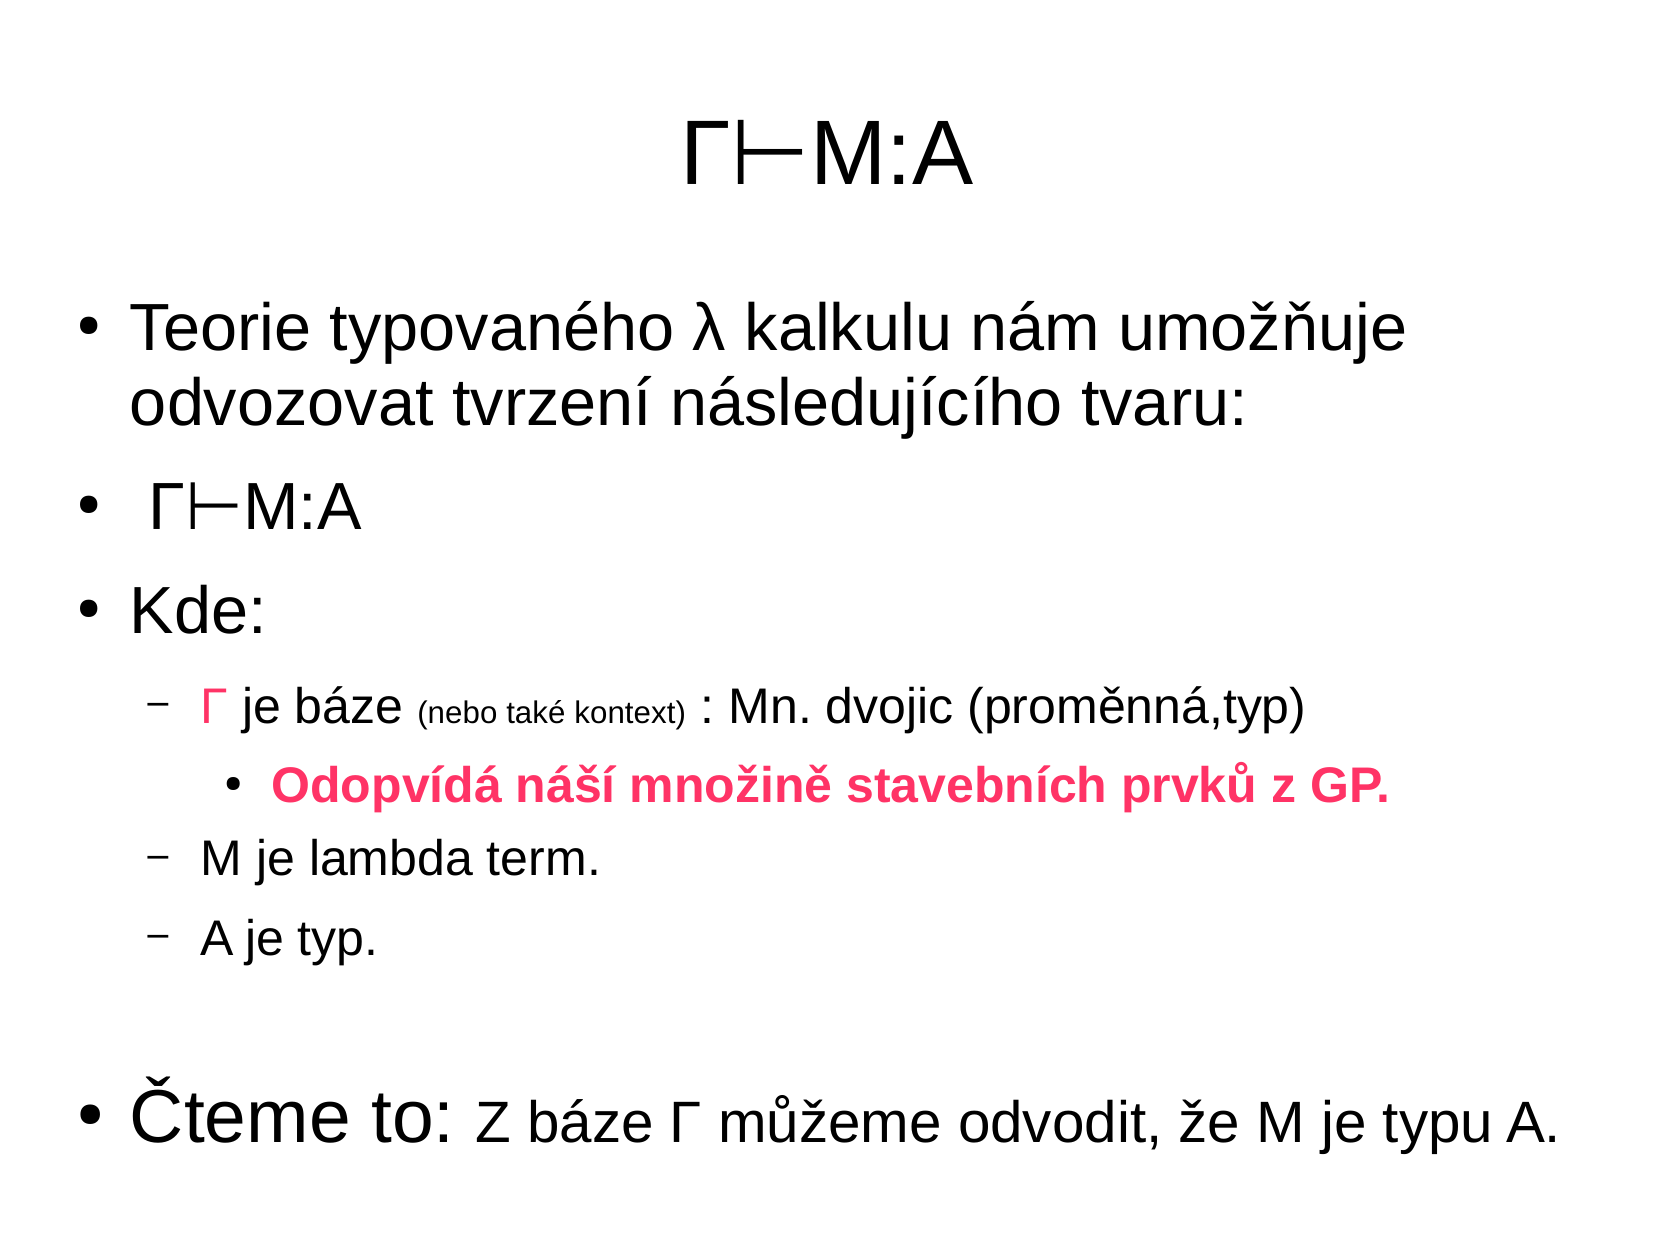

# Γ⊢M:A
Teorie typovaného λ kalkulu nám umožňuje odvozovat tvrzení následujícího tvaru:
 Γ⊢M:A
Kde:
Γ je báze (nebo také kontext) : Mn. dvojic (proměnná,typ)
Odopvídá náší množině stavebních prvků z GP.
M je lambda term.
A je typ.
Čteme to: Z báze Γ můžeme odvodit, že M je typu A.